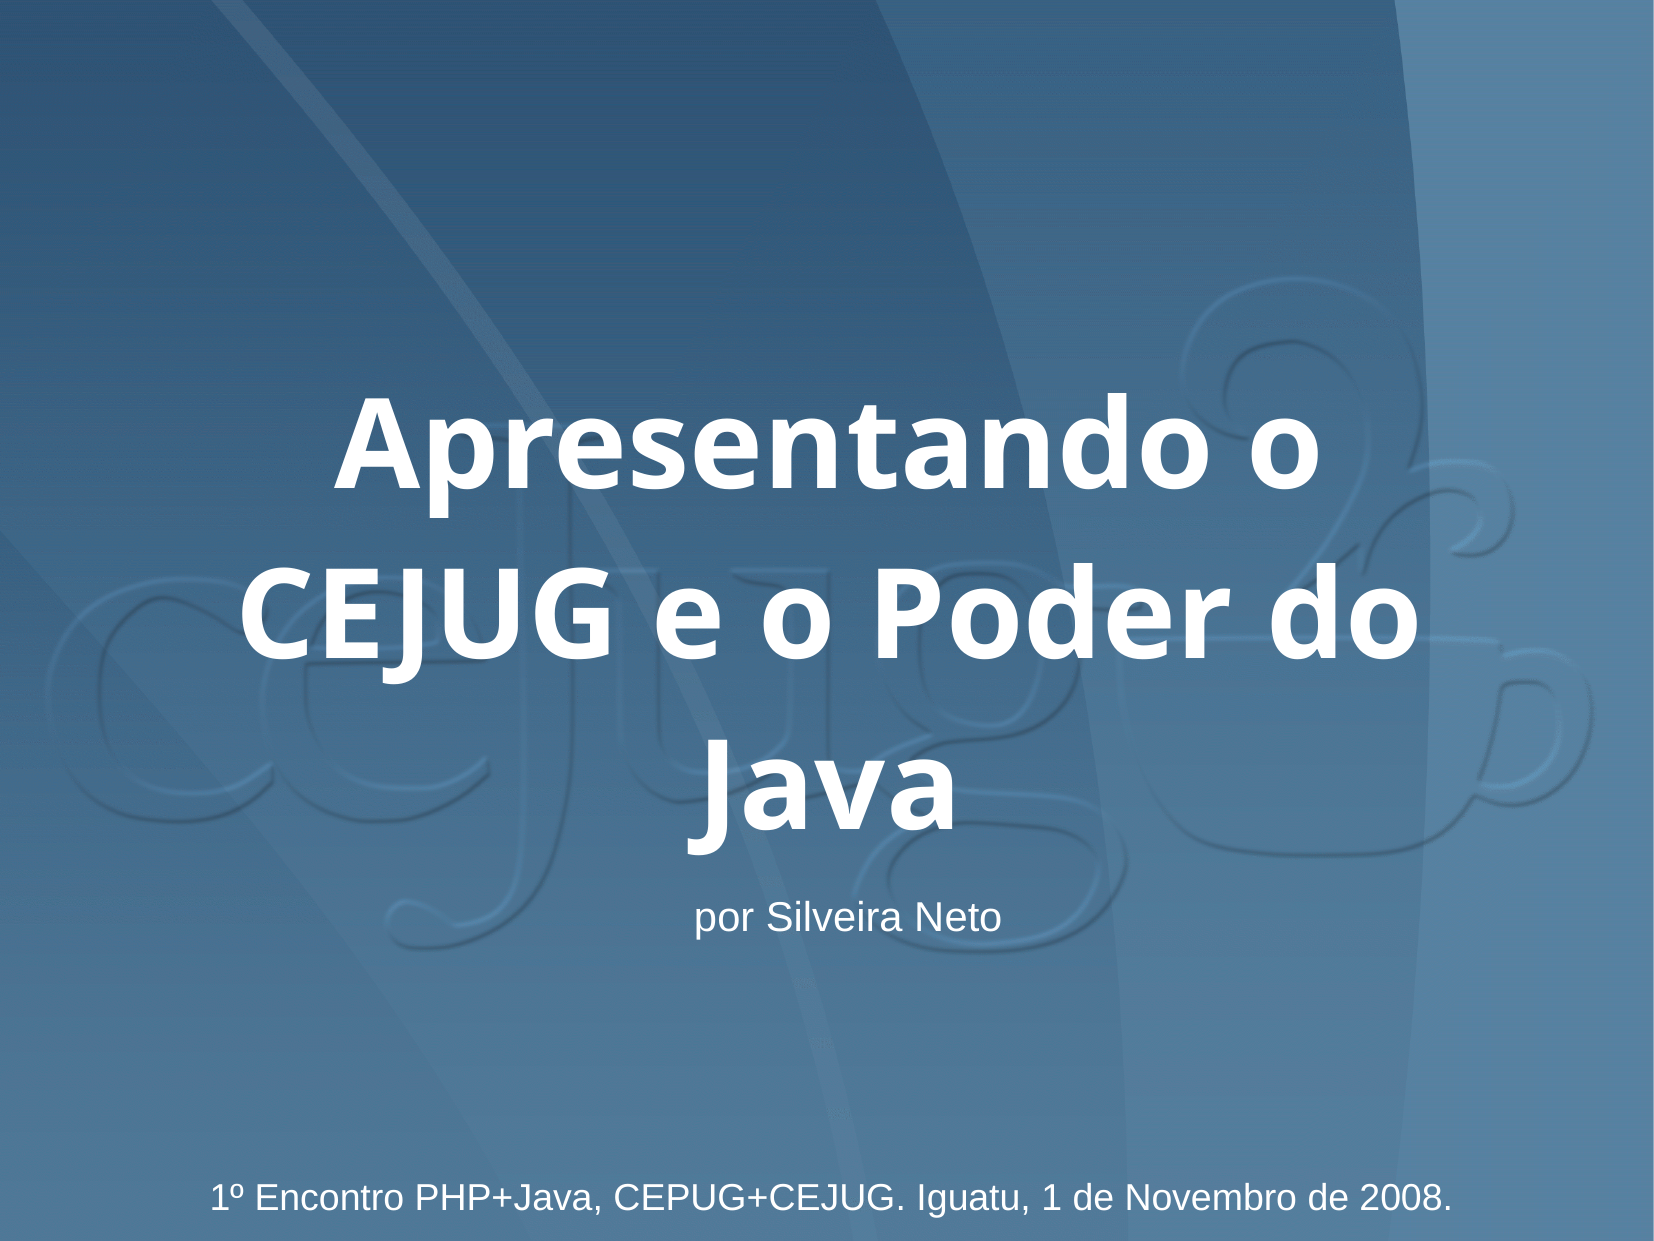

# Apresentando o CEJUG e o Poder do Java
por Silveira Neto
1º Encontro PHP+Java, CEPUG+CEJUG. Iguatu, 1 de Novembro de 2008.